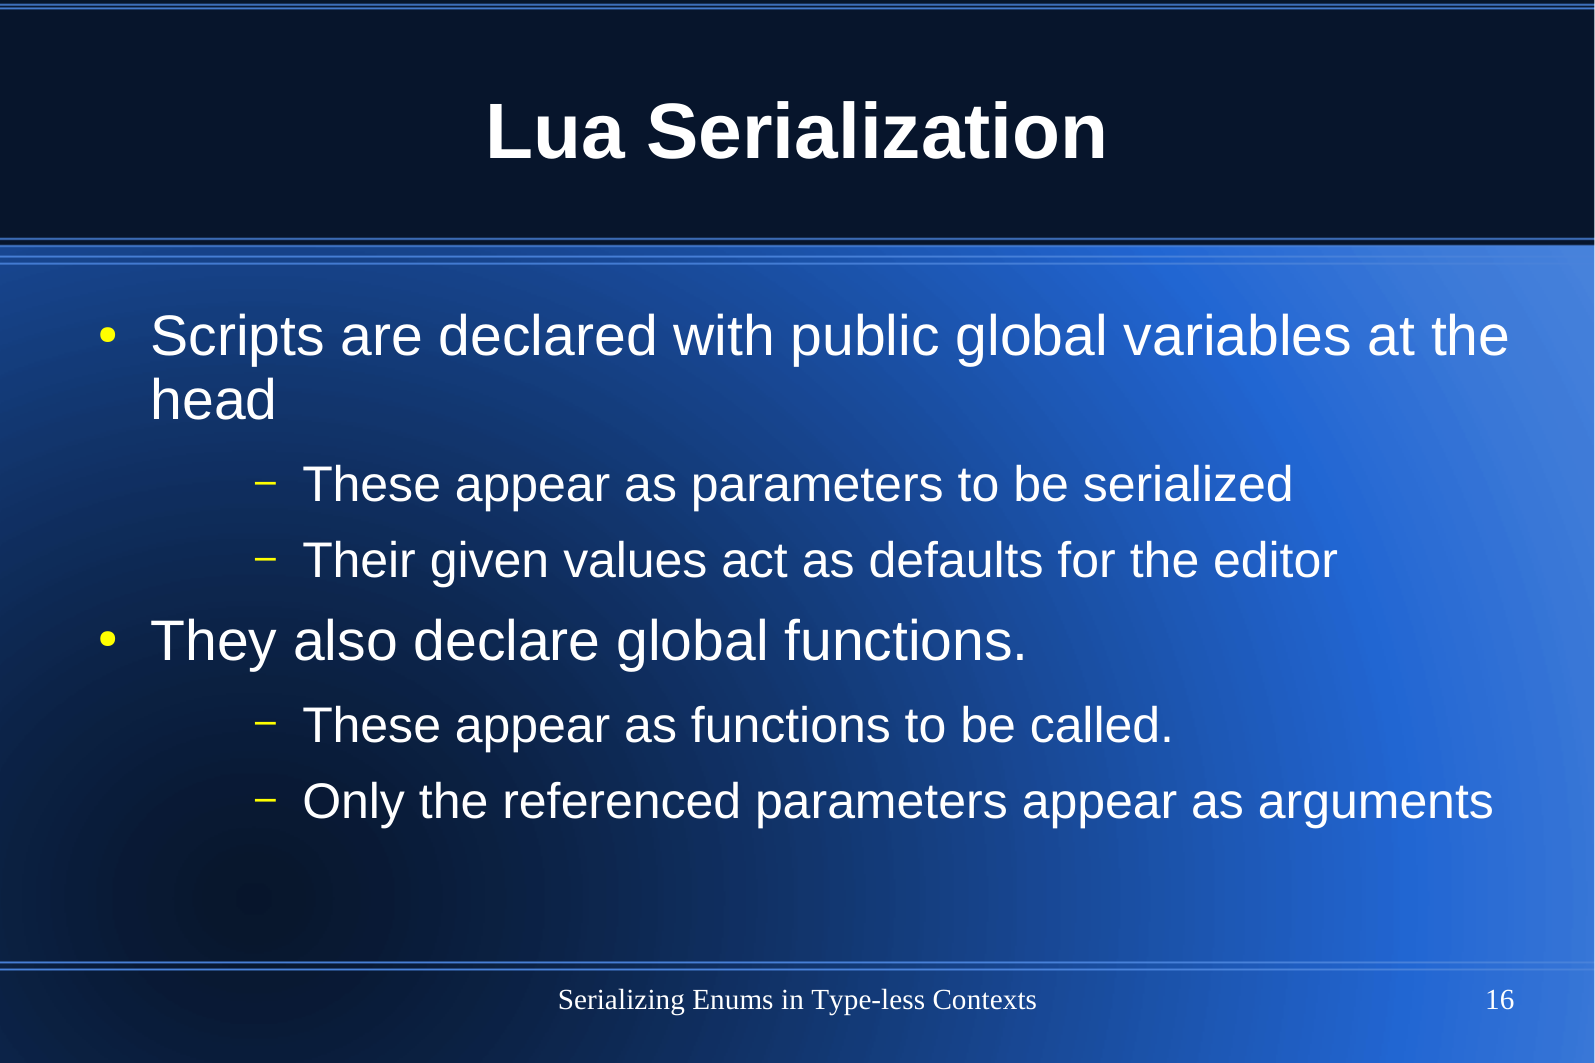

# Lua Serialization
Scripts are declared with public global variables at the head
These appear as parameters to be serialized
Their given values act as defaults for the editor
They also declare global functions.
These appear as functions to be called.
Only the referenced parameters appear as arguments
Serializing Enums in Type-less Contexts
16